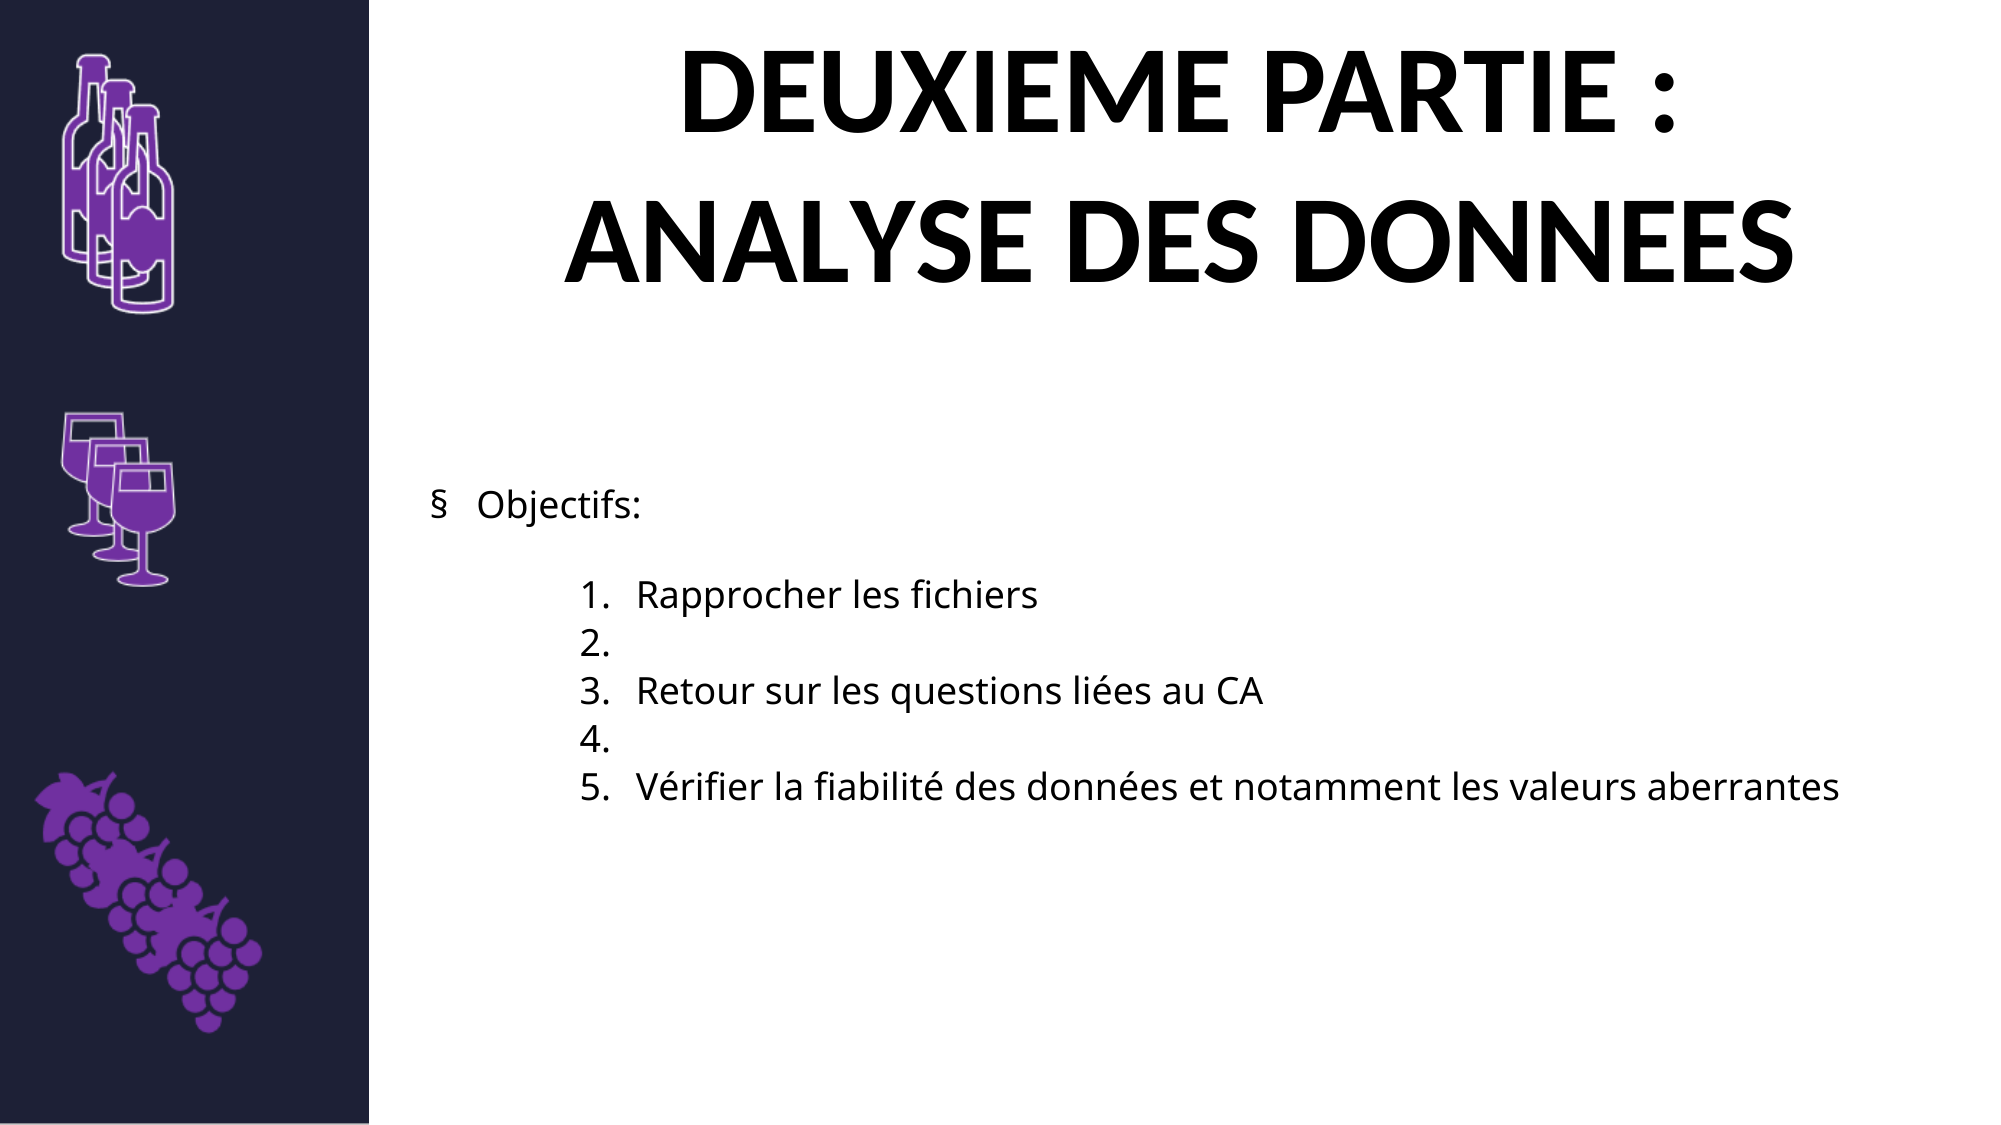

DEUXIEME PARTIE : ANALYSE DES DONNEES
Objectifs:
Rapprocher les fichiers
Retour sur les questions liées au CA
Vérifier la fiabilité des données et notamment les valeurs aberrantes